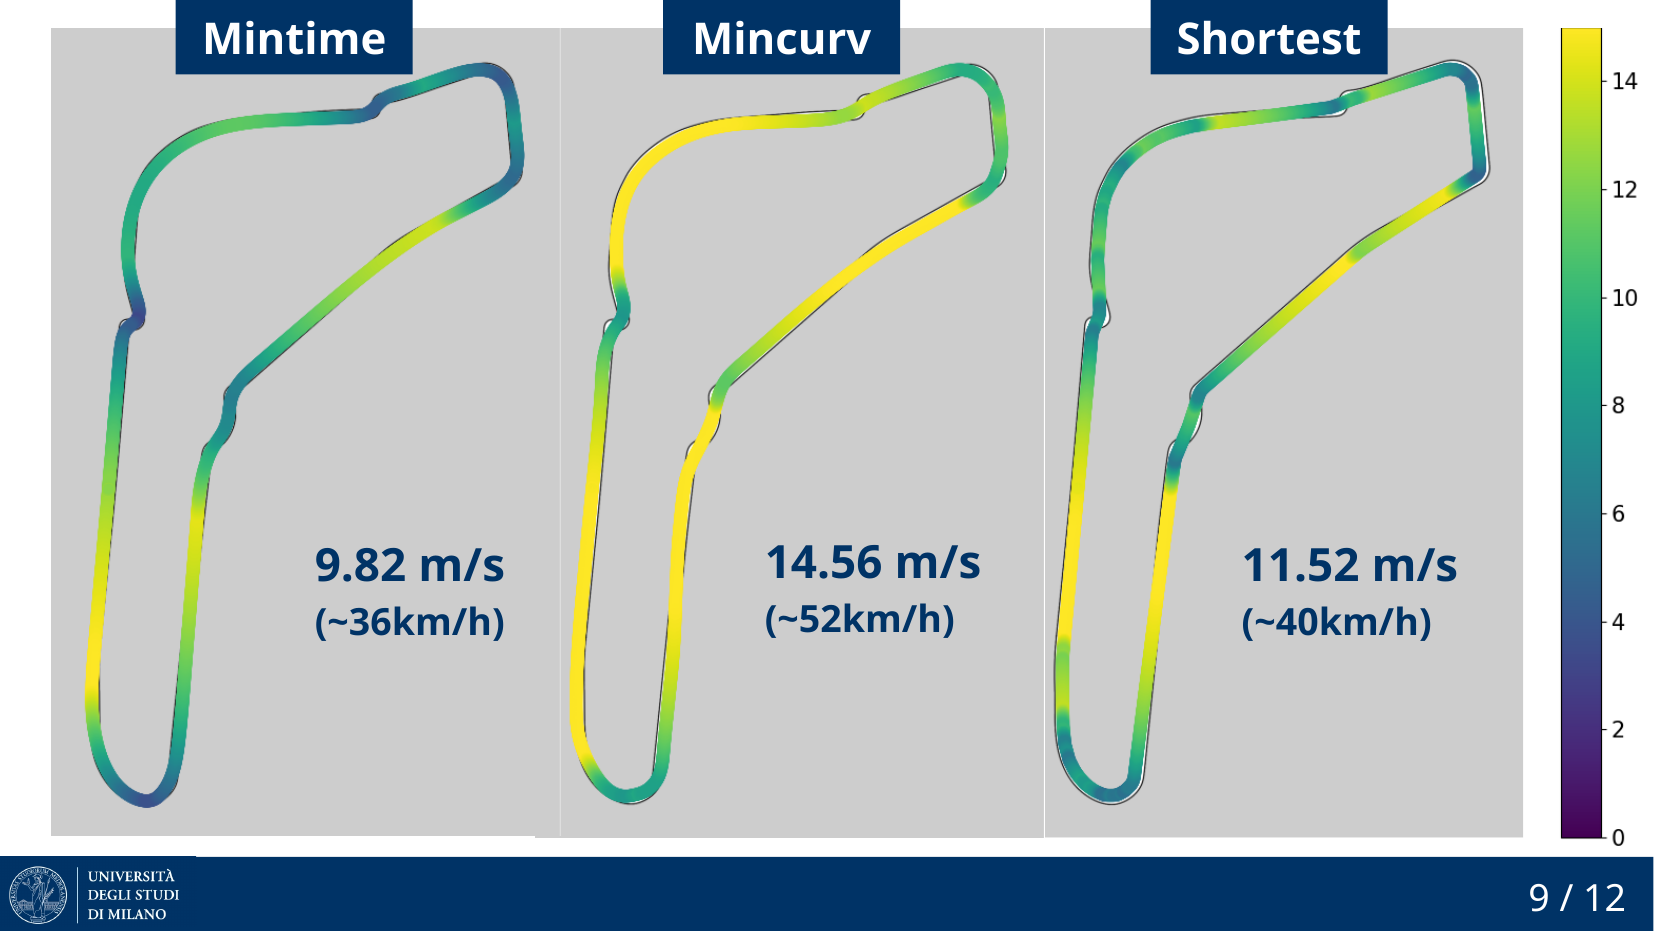

Mintime
Mincurv
Shortest
14.56 m/s
(~52km/h)
9.82 m/s
(~36km/h)
11.52 m/s
(~40km/h)
9 / 12